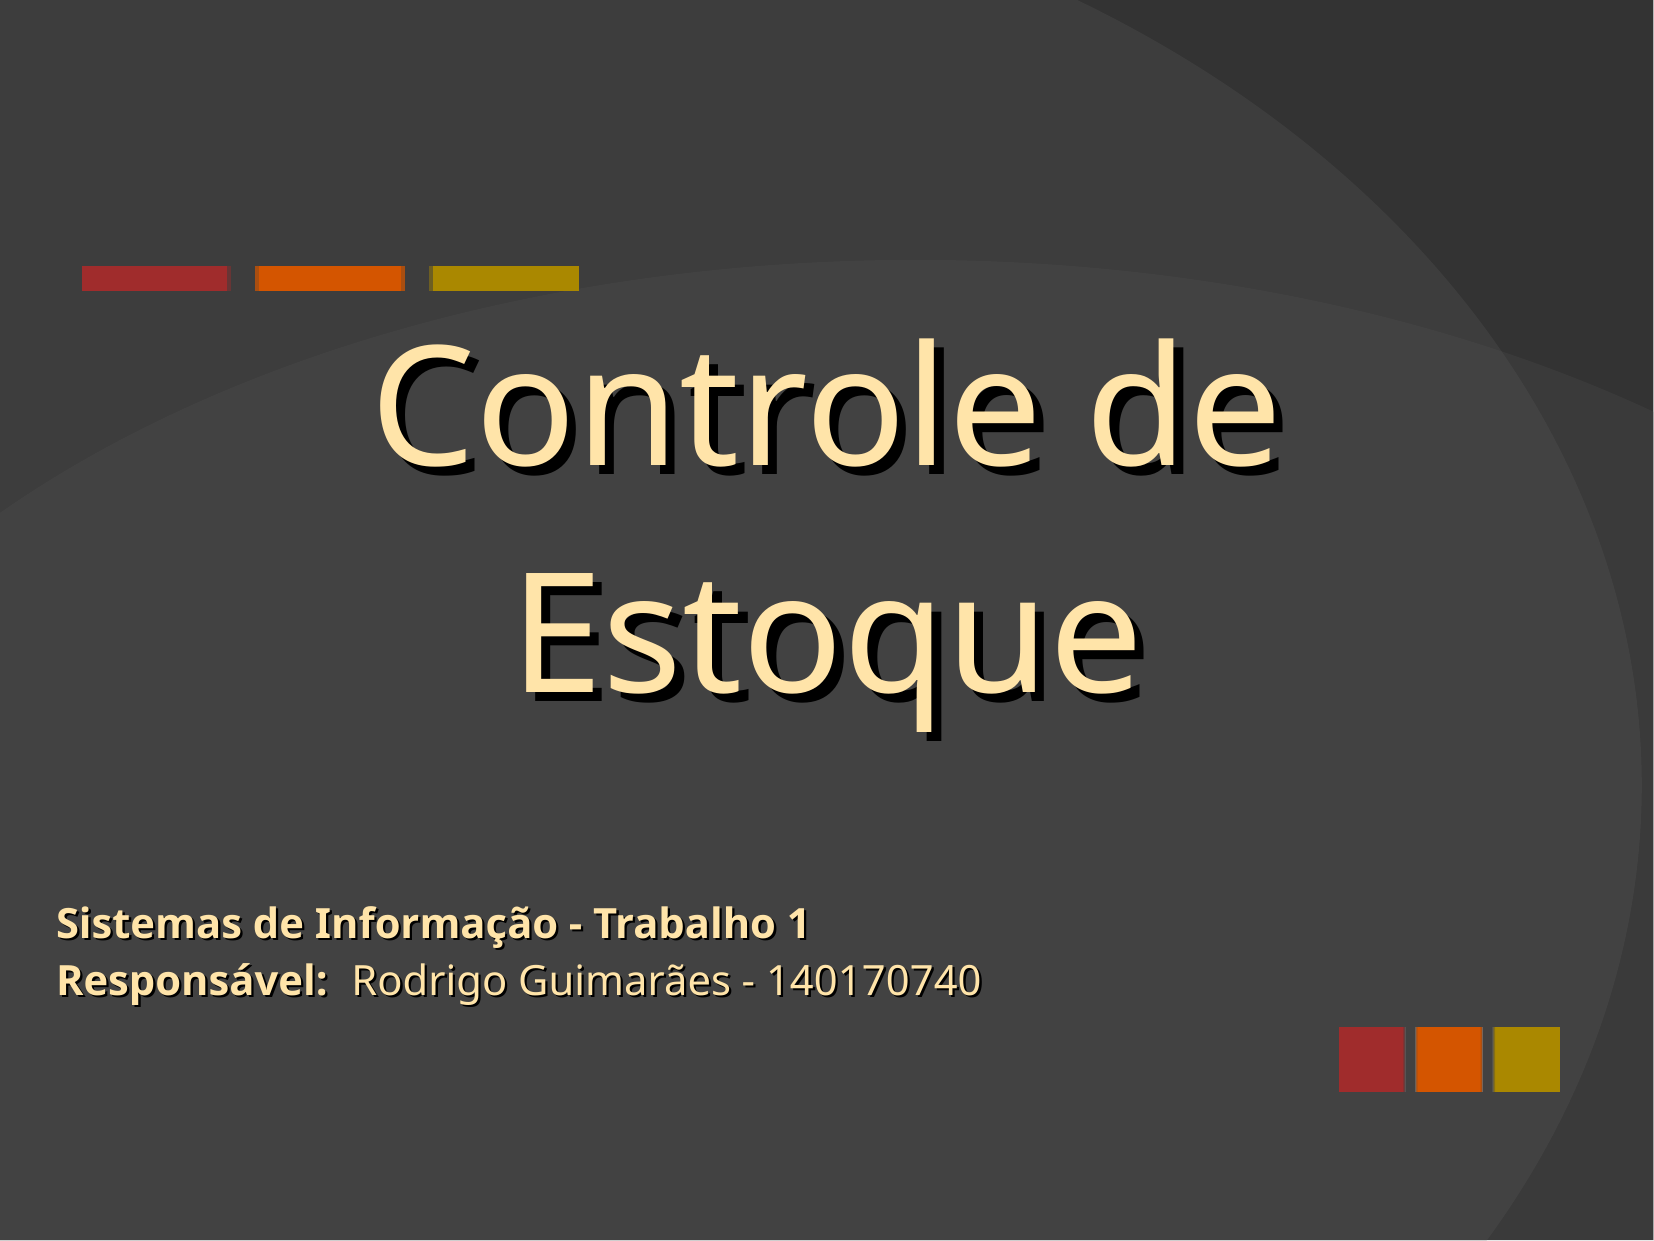

# Controle de Estoque
Sistemas de Informação - Trabalho 1
Responsável:	Rodrigo Guimarães - 140170740